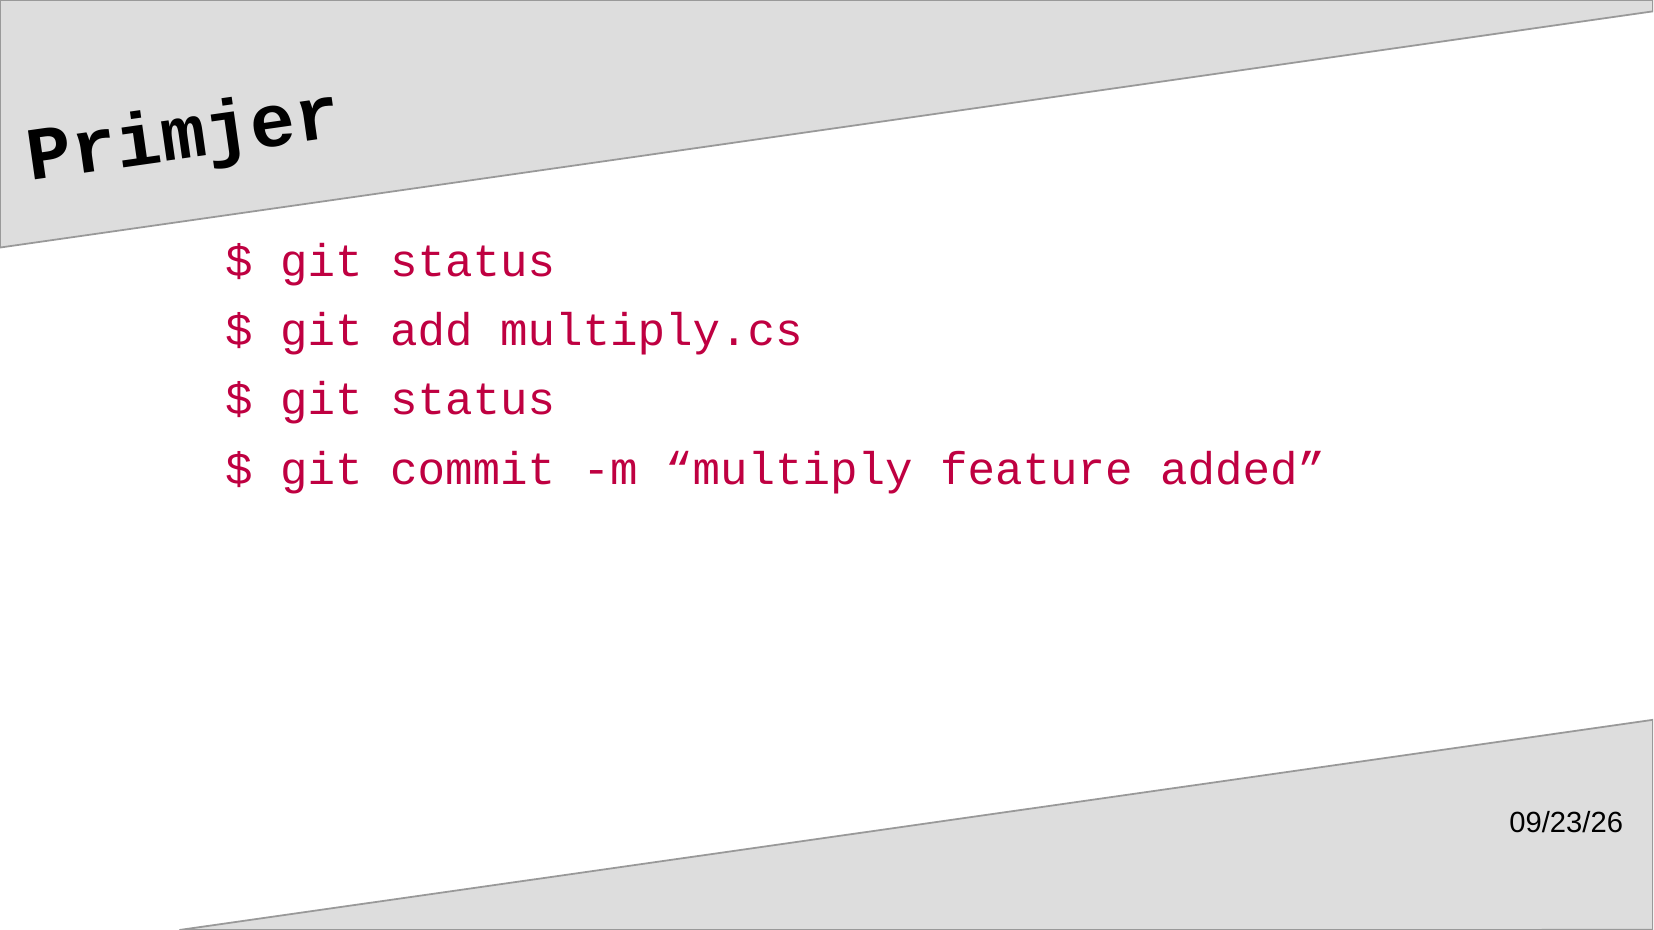

# Primjer
$ git status
$ git add multiply.cs
$ git status
$ git commit -m “multiply feature added”
79